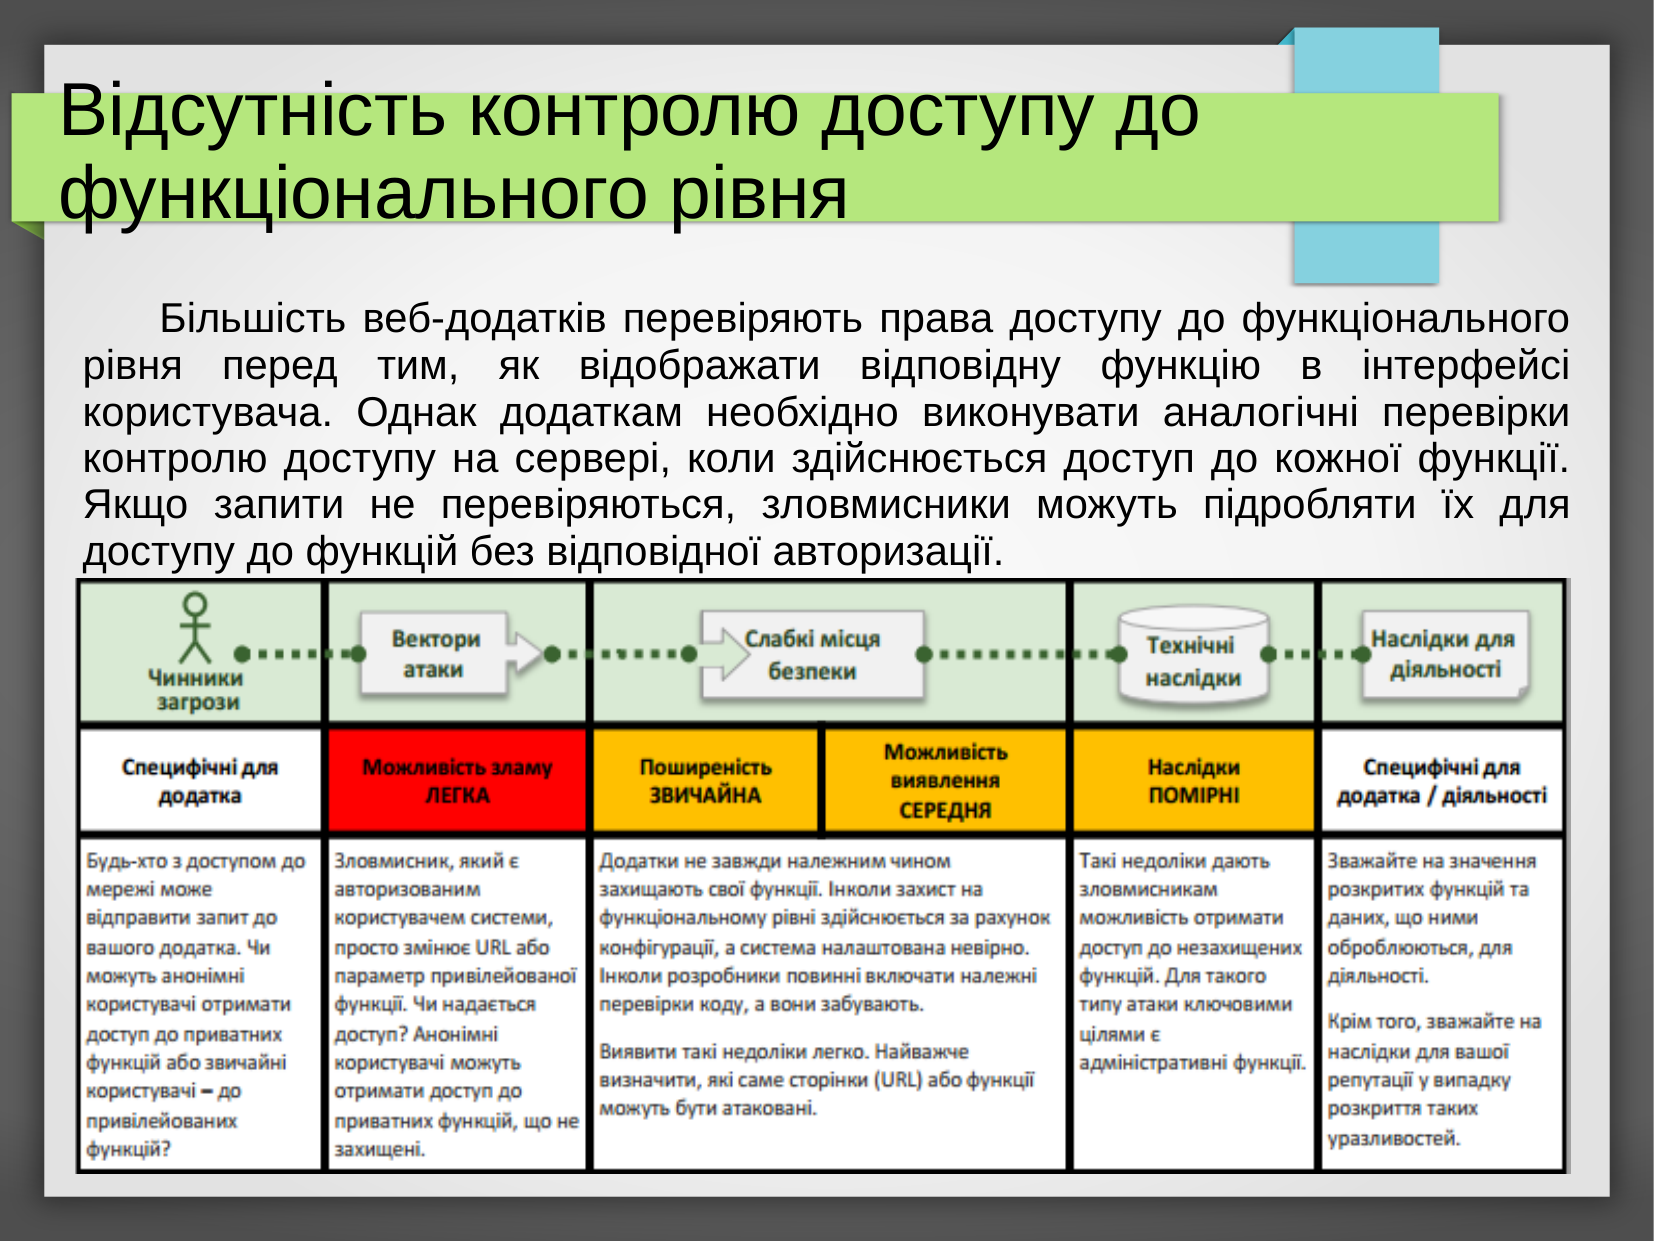

# Відсутність контролю доступу до функціонального рівня
Більшість веб-додатків перевіряють права доступу до функціонального рівня перед тим, як відображати відповідну функцію в інтерфейсі користувача. Однак додаткам необхідно виконувати аналогічні перевірки контролю доступу на сервері, коли здійснюється доступ до кожної функції. Якщо запити не перевіряються, зловмисники можуть підробляти їх для доступу до функцій без відповідної авторизації.